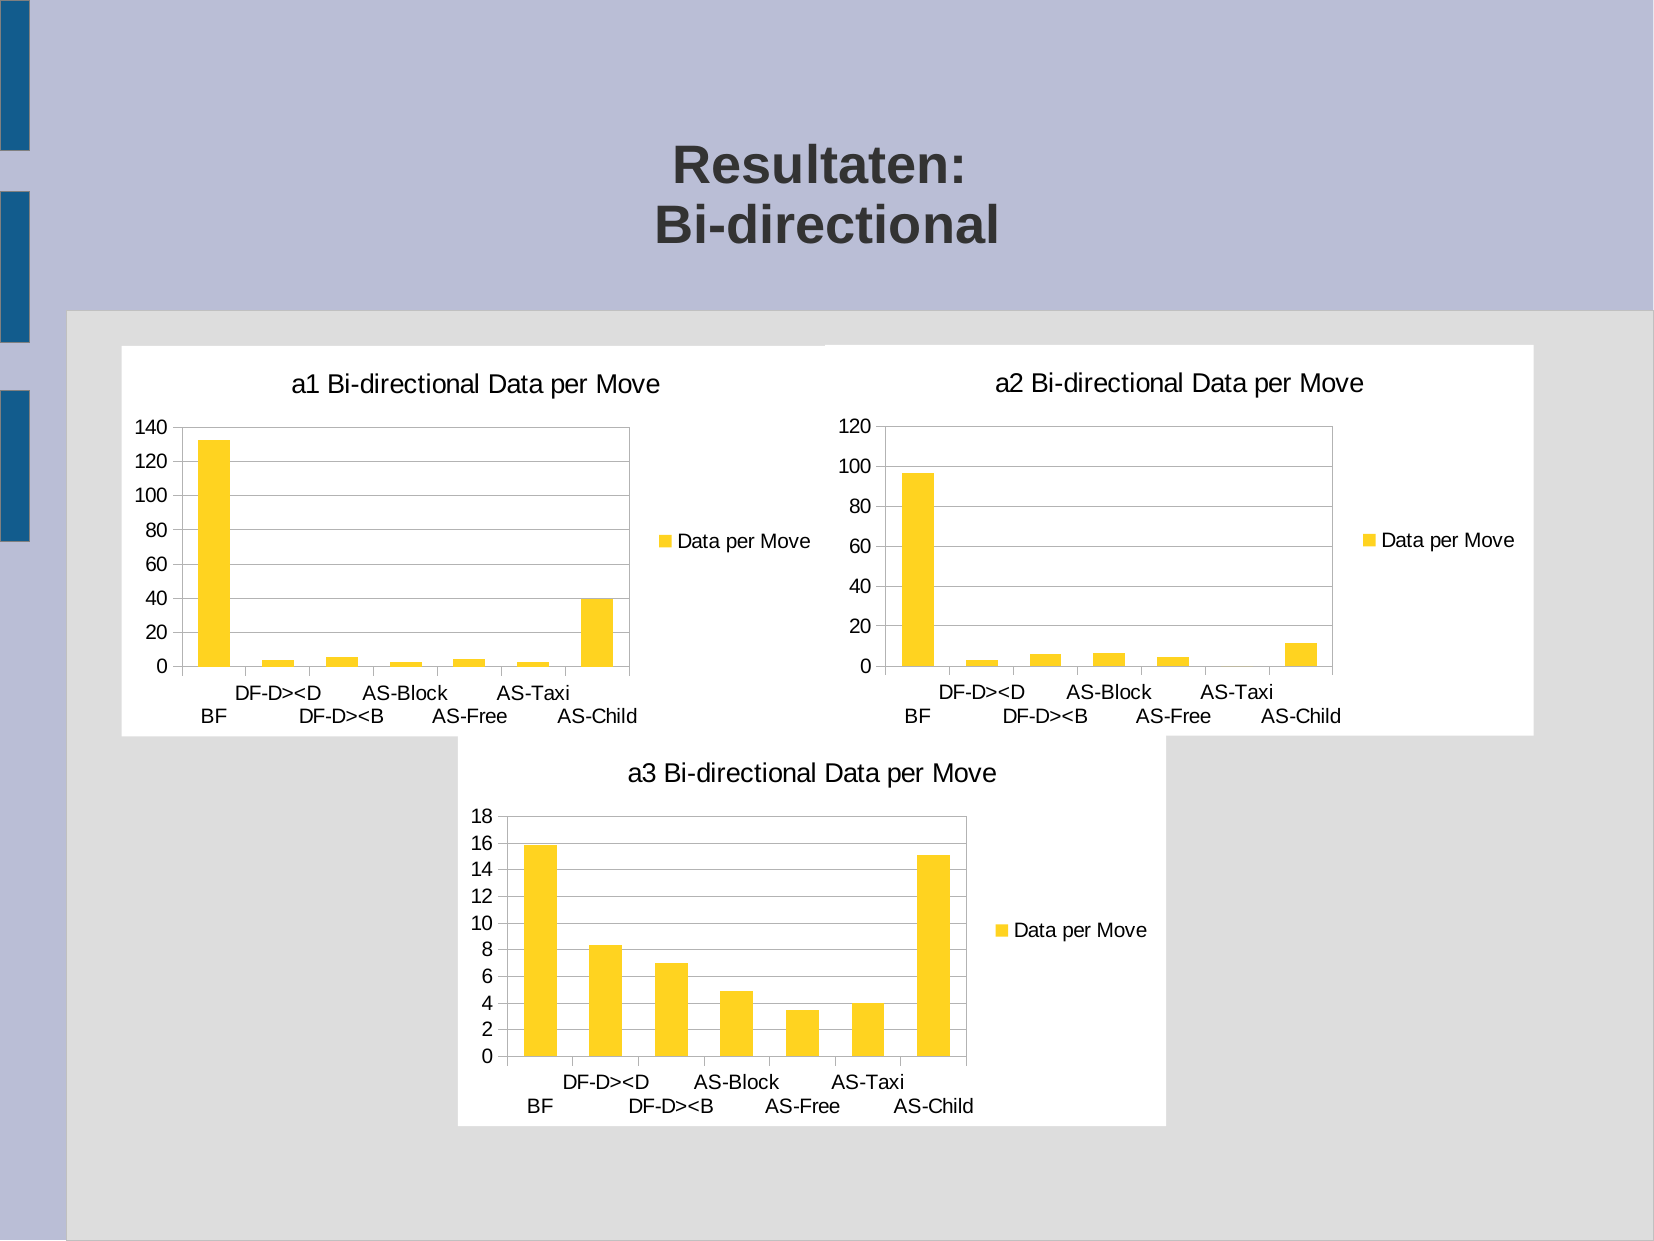

# Resultaten: Bi-directional
### Chart: a2 Bi-directional Data per Move
| Category | Data per Move |
|---|---|
| BF | 96.6428571428571 |
| DF-D><D | 3.24671052631579 |
| DF-D><B | 6.18343195266272 |
| AS-Block | 6.28795811518325 |
| AS-Free | 4.38035714285714 |
| AS-Taxi | 0.0 |
| AS-Child | 11.6705882352941 |
### Chart: a1 Bi-directional Data per Move
| Category | Data per Move |
|---|---|
| BF | 132.341463414634 |
| DF-D><D | 3.97413793103448 |
| DF-D><B | 5.65087040618956 |
| AS-Block | 2.79633620689655 |
| AS-Free | 4.58300653594771 |
| AS-Taxi | 3.1025641025641 |
| AS-Child | 39.536231884058 |
### Chart: a3 Bi-directional Data per Move
| Category | Data per Move |
|---|---|
| BF | 15.8888888888889 |
| DF-D><D | 8.34285714285714 |
| DF-D><B | 6.98780487804878 |
| AS-Block | 4.90322580645161 |
| AS-Free | 3.50467289719626 |
| AS-Taxi | 4.01449275362319 |
| AS-Child | 15.0857142857143 |